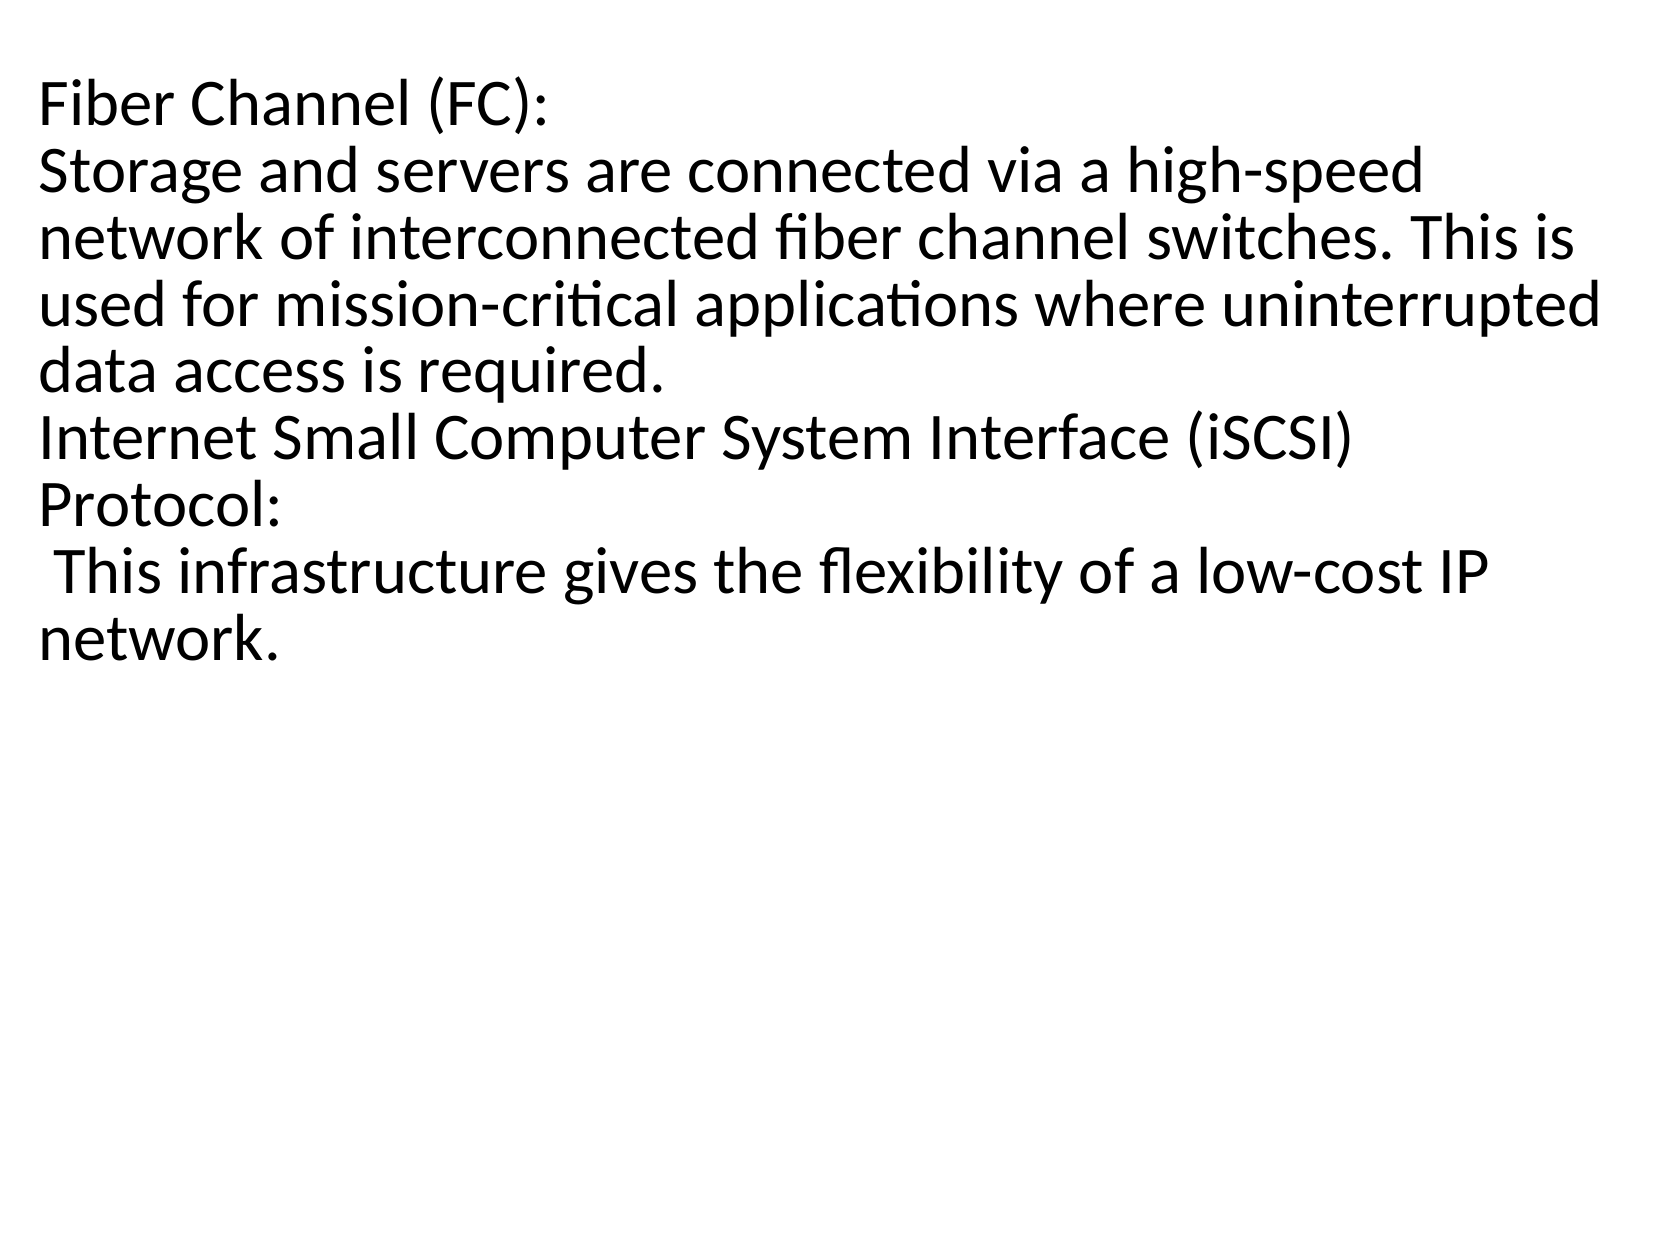

Fiber Channel (FC):
Storage and servers are connected via a high-speed network of interconnected fiber channel switches. This is used for mission-critical applications where uninterrupted data access is required.
Internet Small Computer System Interface (iSCSI) Protocol:
 This infrastructure gives the flexibility of a low-cost IP network.